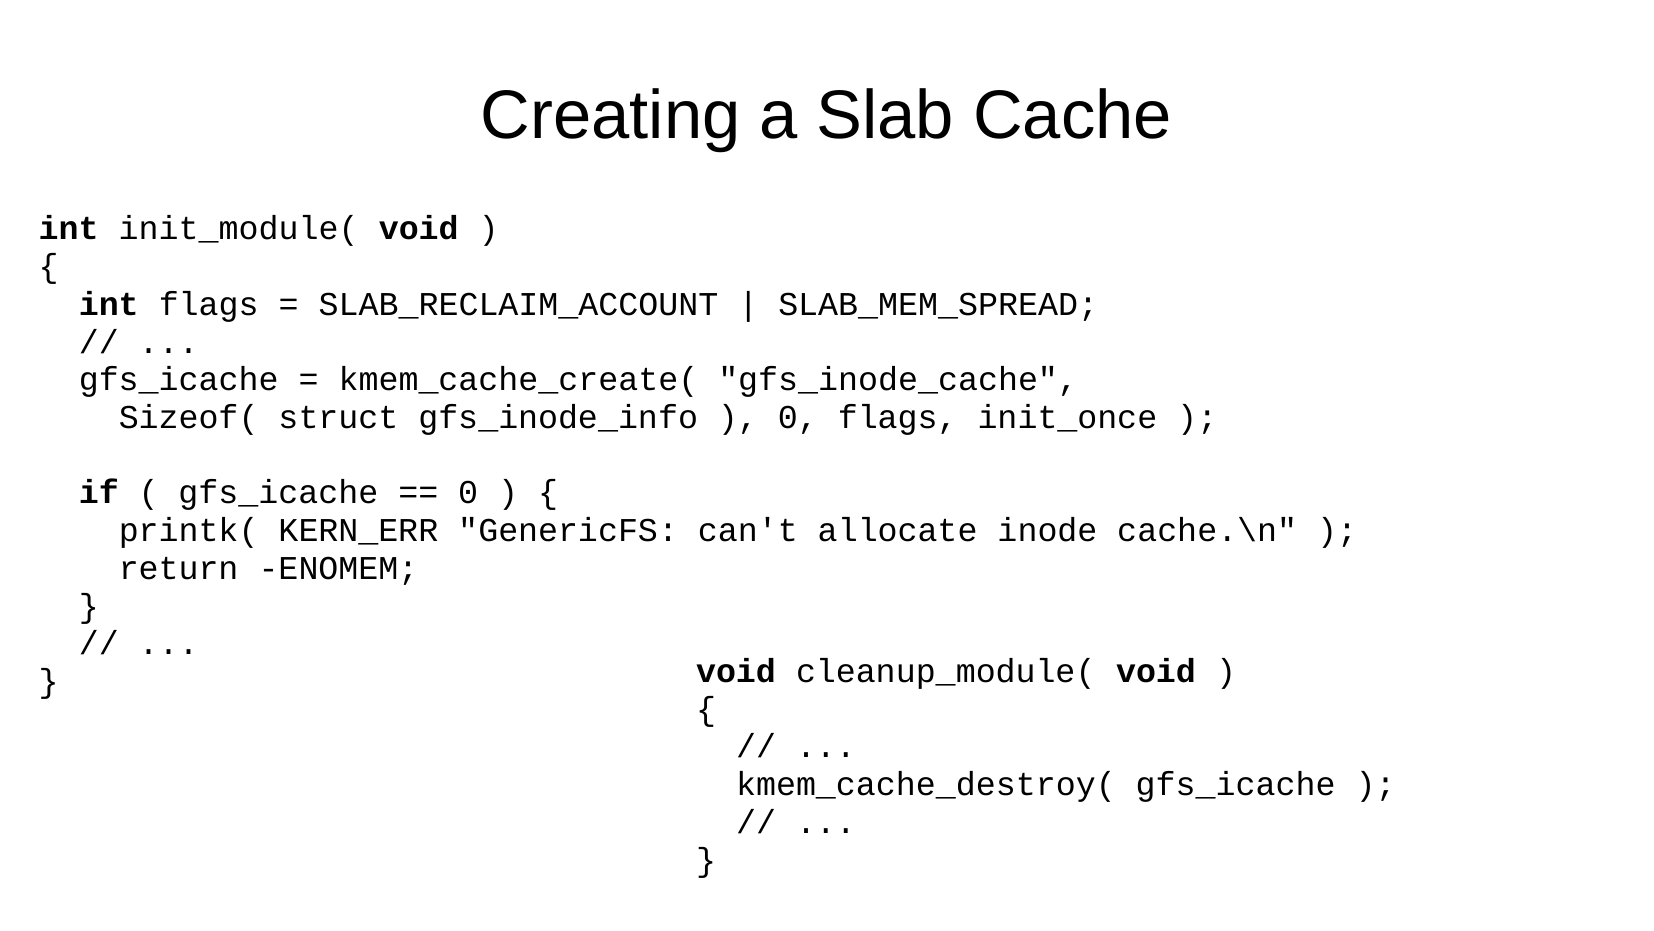

# Creating a Slab Cache
int init_module( void )
{
 int flags = SLAB_RECLAIM_ACCOUNT | SLAB_MEM_SPREAD;
 // ...
 gfs_icache = kmem_cache_create( "gfs_inode_cache",
 Sizeof( struct gfs_inode_info ), 0, flags, init_once );
 if ( gfs_icache == 0 ) {
 printk( KERN_ERR "GenericFS: can't allocate inode cache.\n" );
 return -ENOMEM;
 }
 // ...
}
void cleanup_module( void )
{
 // ...
 kmem_cache_destroy( gfs_icache );
 // ...
}